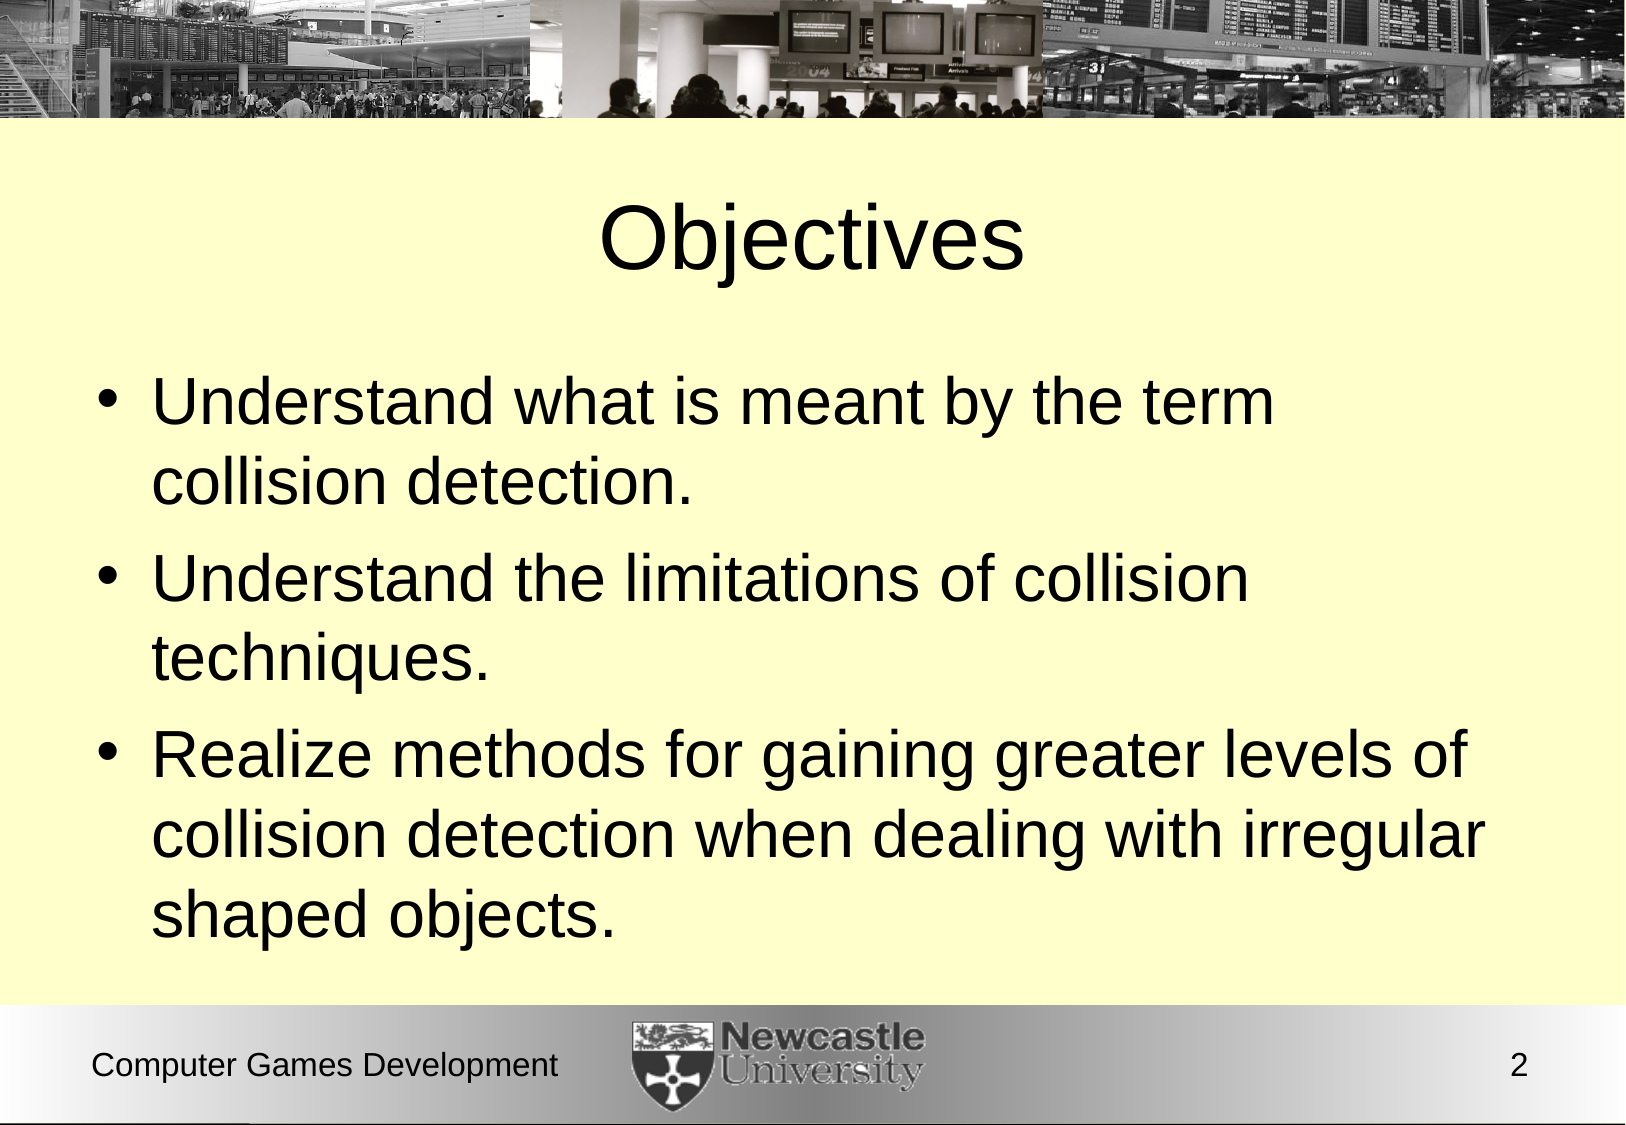

Objectives
Understand what is meant by the term collision detection.
Understand the limitations of collision techniques.
Realize methods for gaining greater levels of collision detection when dealing with irregular shaped objects.
Computer Games Development